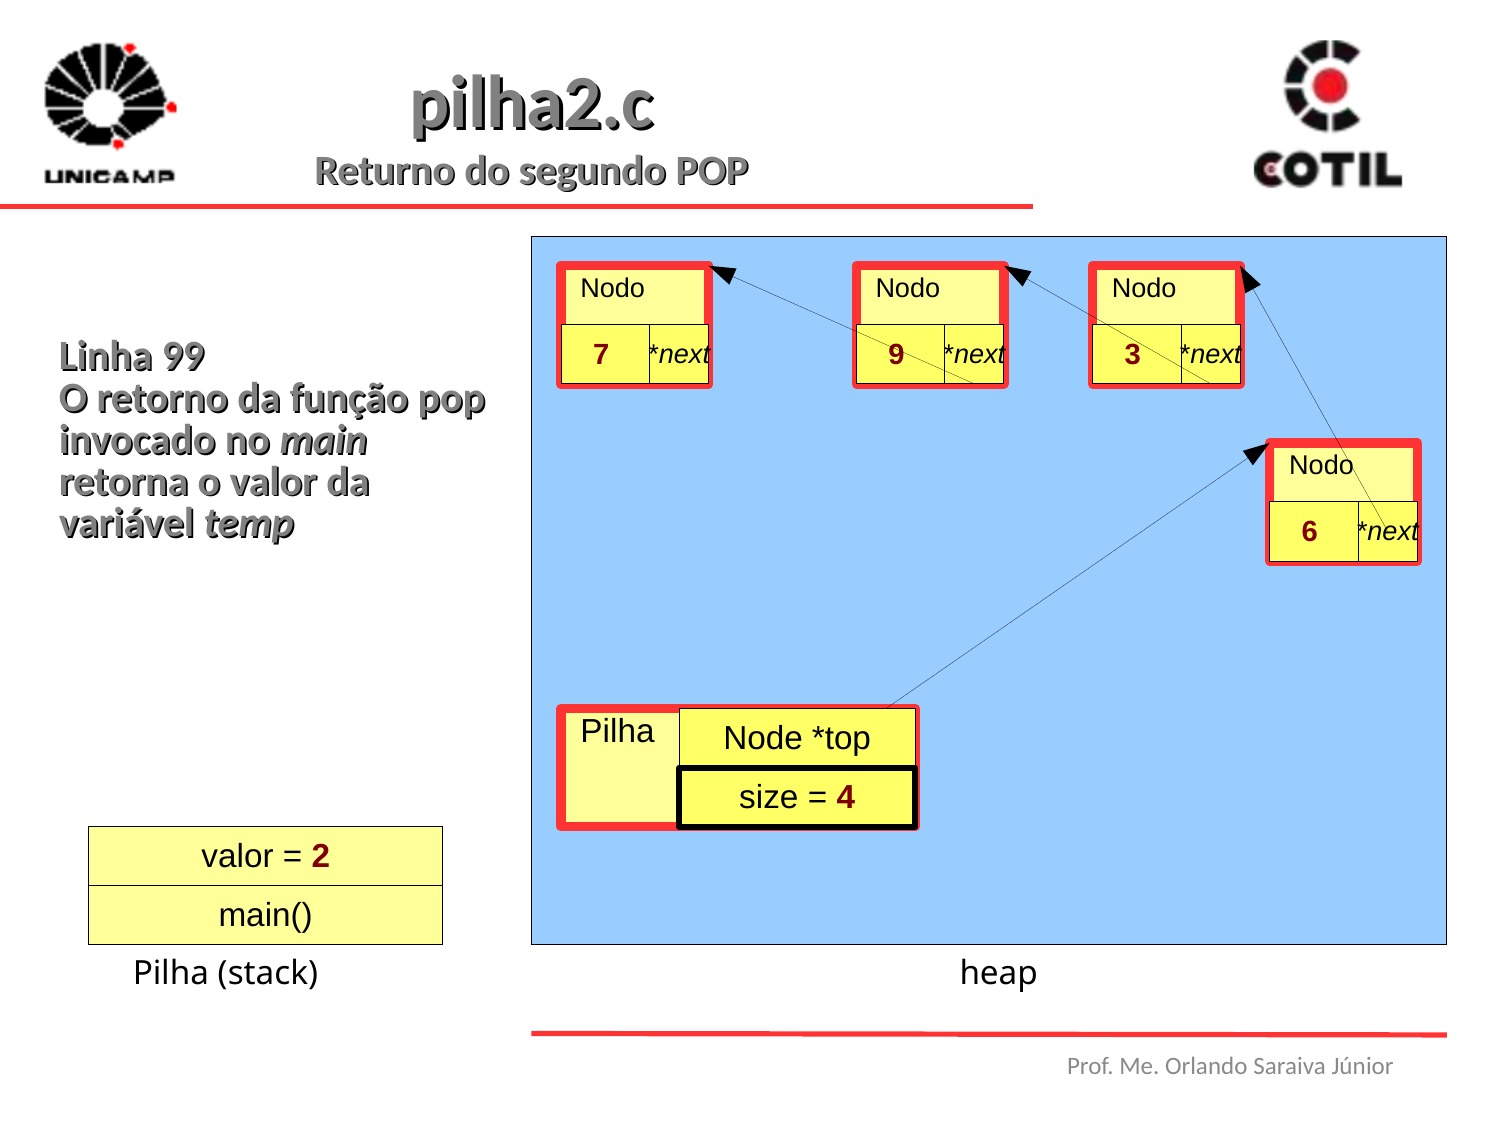

# pilha2.c Returno do segundo POP
Linha 99
O retorno da função pop invocado no main retorna o valor da variável temp
Nodo
7
*next
Nodo
7
*next
Nodo
9
*next
Nodo
3
*next
Nodo
6
*next
Pilha
Node *top
size = 4
valor = 2
main()
heap
Pilha (stack)